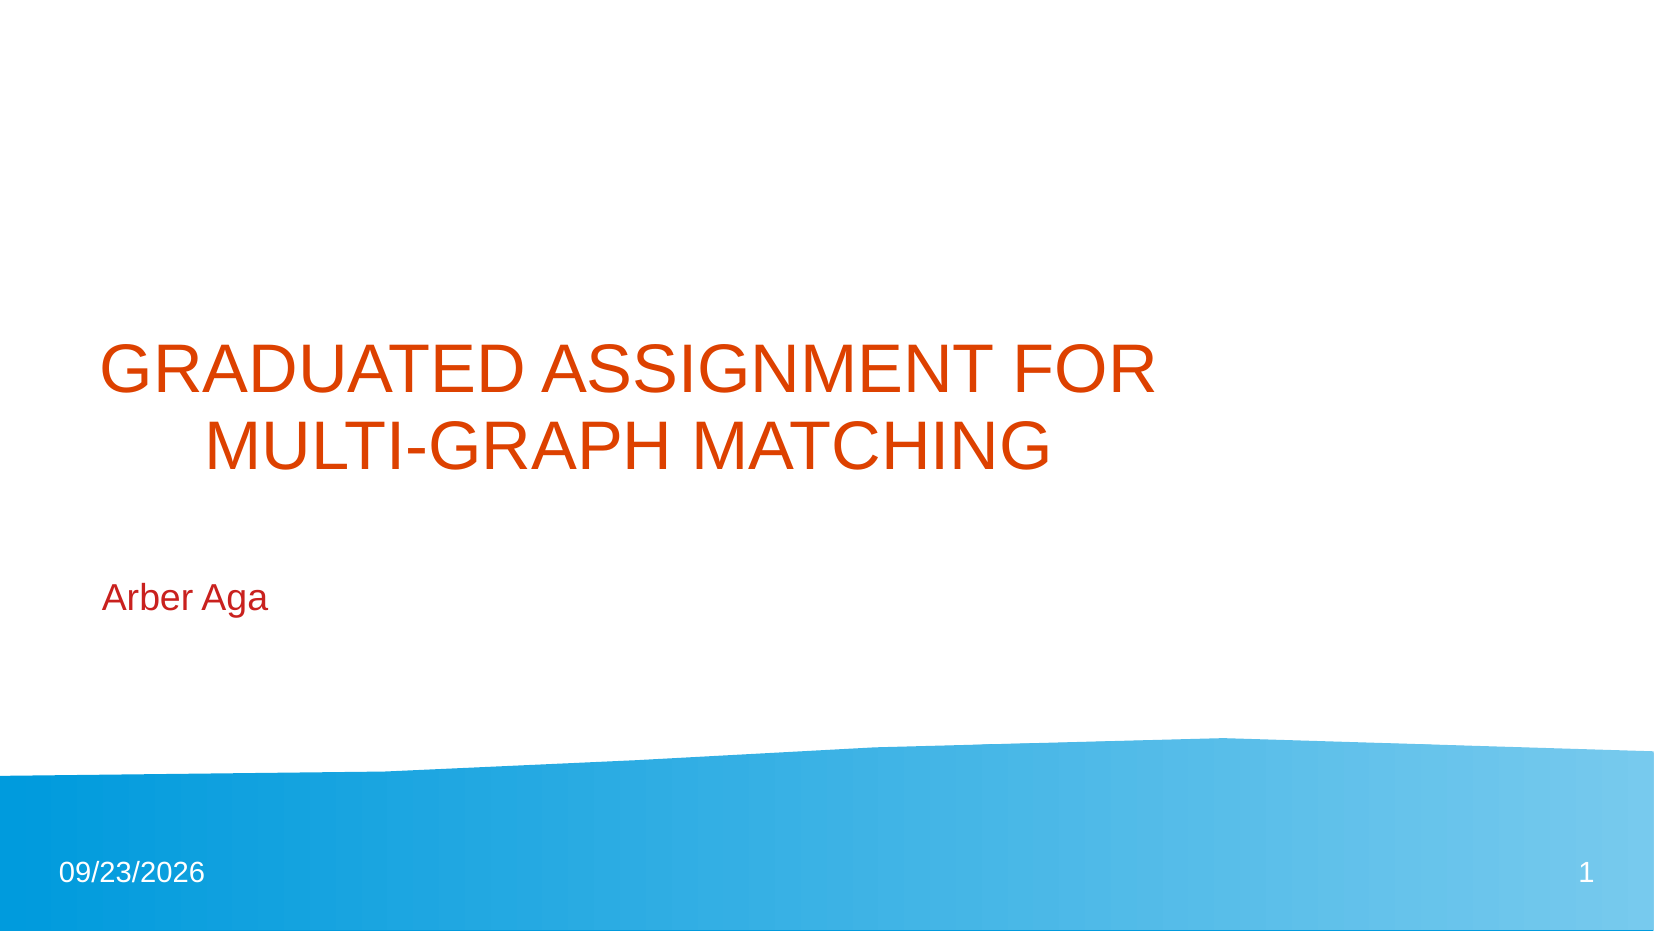

# GRADUATED ASSIGNMENT FOR MULTI-GRAPH MATCHING
Arber Aga